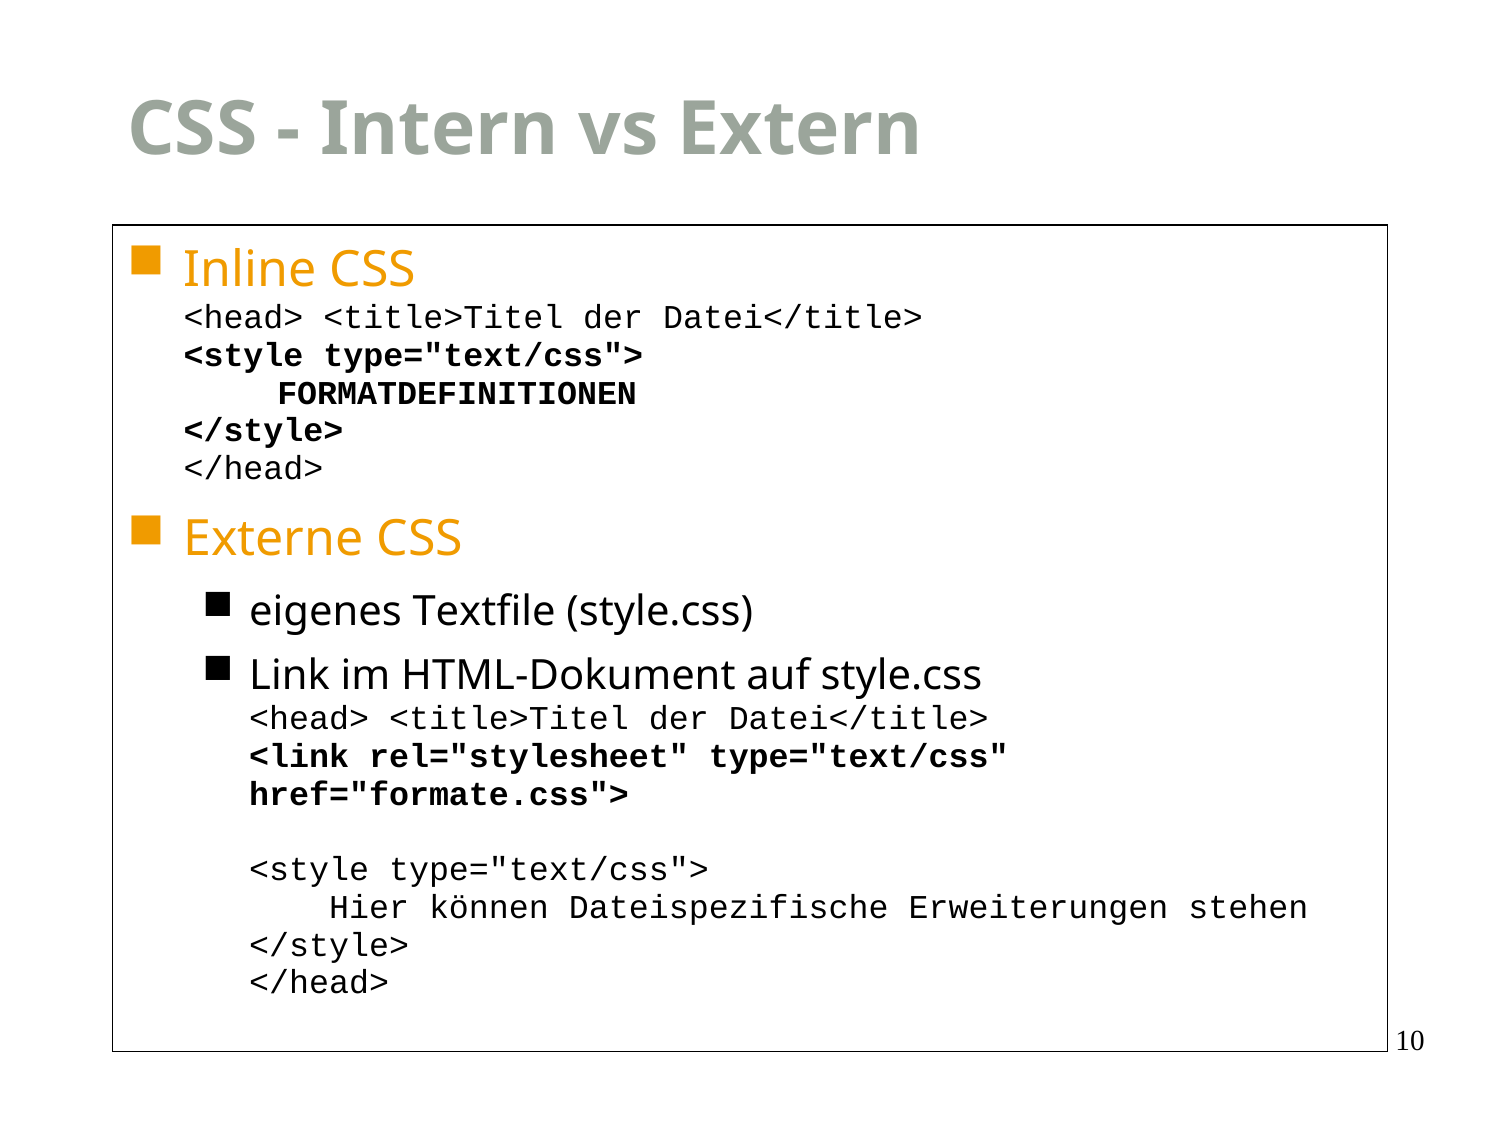

# CSS - Intern vs Extern
Inline CSS
<head> <title>Titel der Datei</title>
<style type="text/css">
	FORMATDEFINITIONEN
</style>
</head>
Externe CSS
eigenes Textfile (style.css)
Link im HTML-Dokument auf style.css
<head> <title>Titel der Datei</title>
<link rel="stylesheet" type="text/css" href="formate.css">
<style type="text/css">
 Hier können Dateispezifische Erweiterungen stehen
</style>
</head>
10